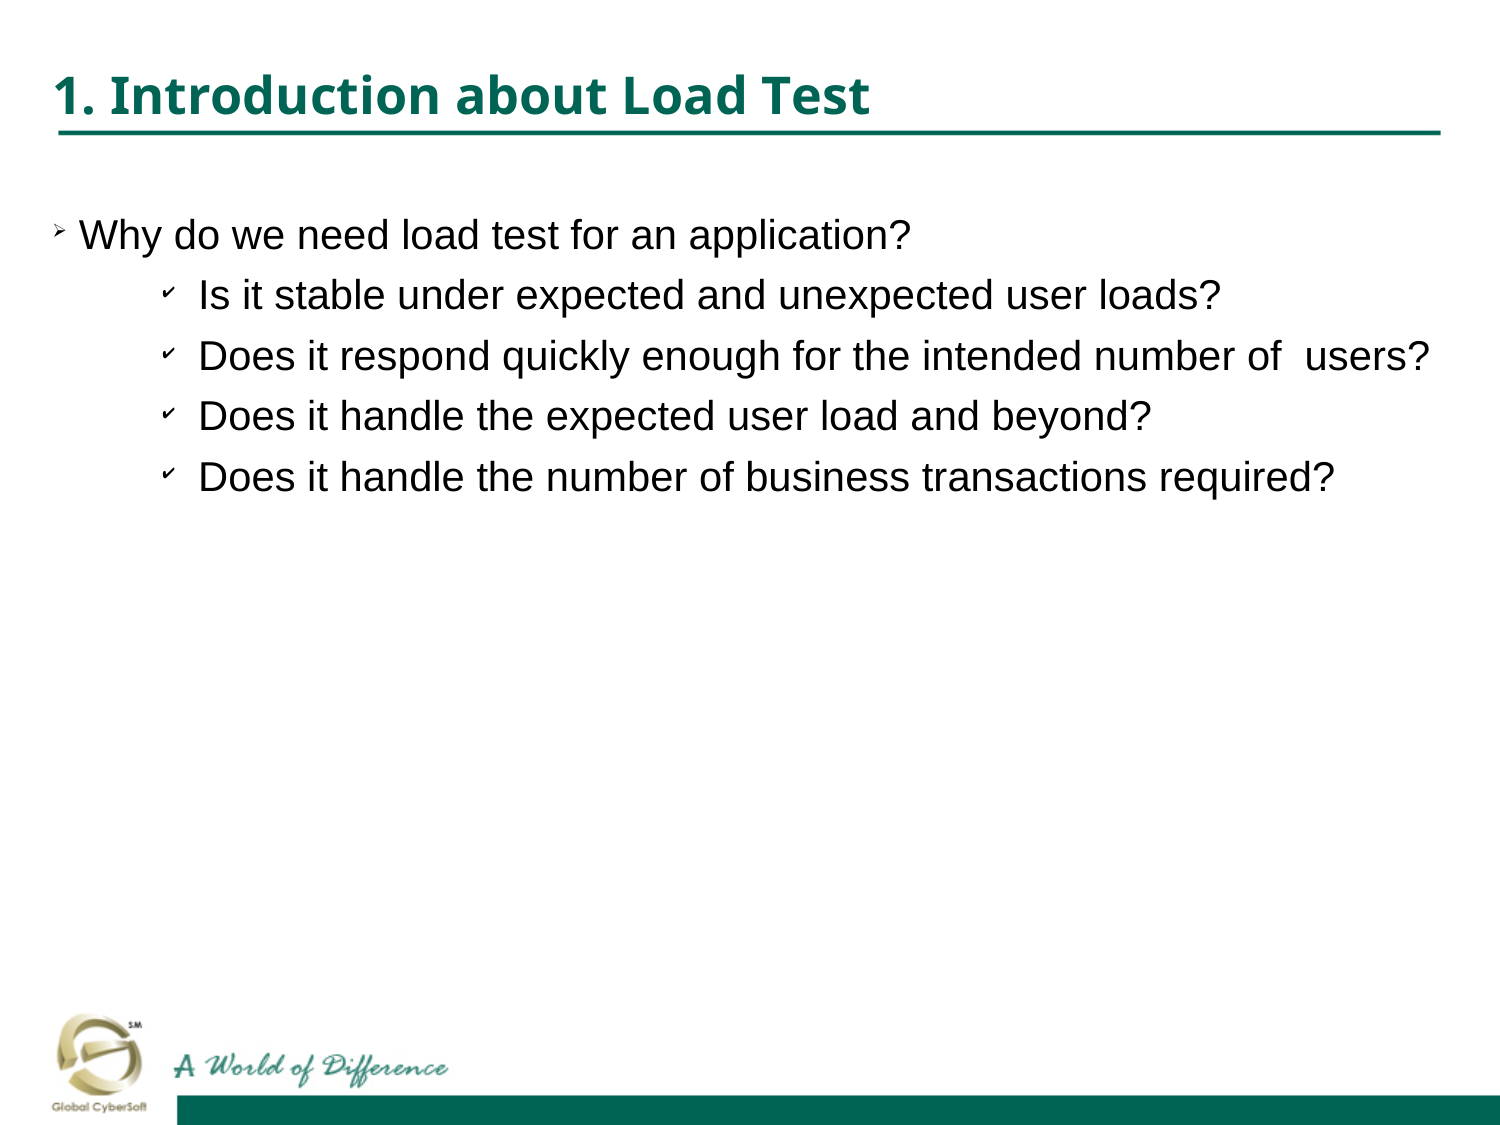

# 1. Introduction about Load Test
 Why do we need load test for an application?
Is it stable under expected and unexpected user loads?
Does it respond quickly enough for the intended number of users?
Does it handle the expected user load and beyond?
Does it handle the number of business transactions required?